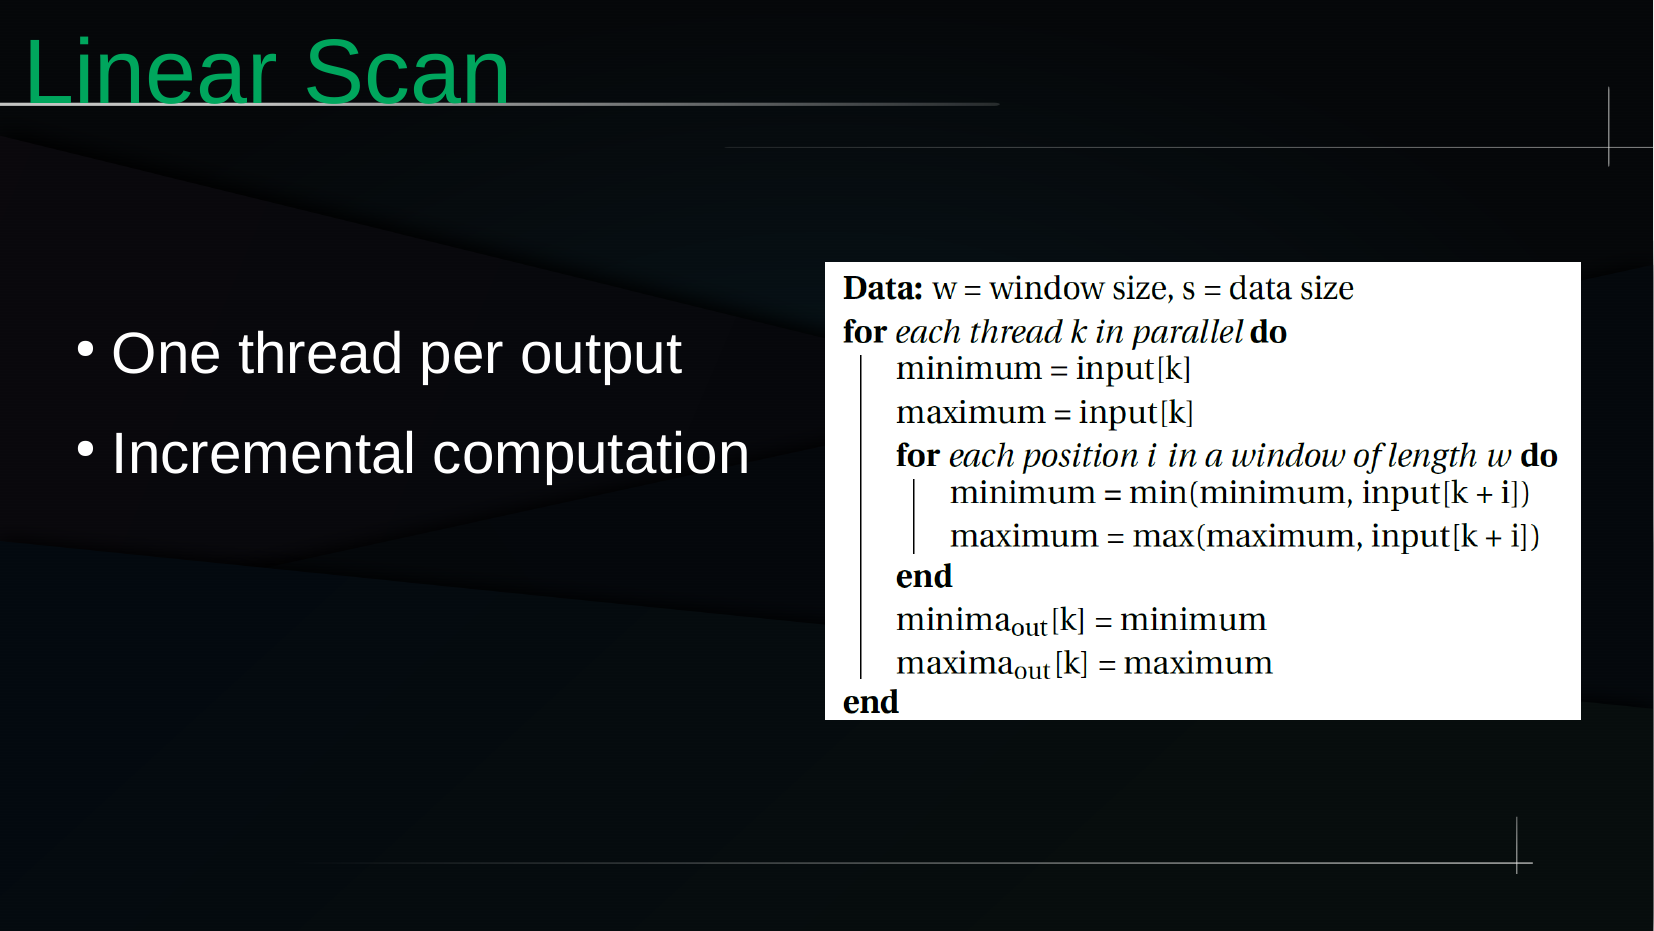

# Linear Scan
 One thread per output
 Incremental computation